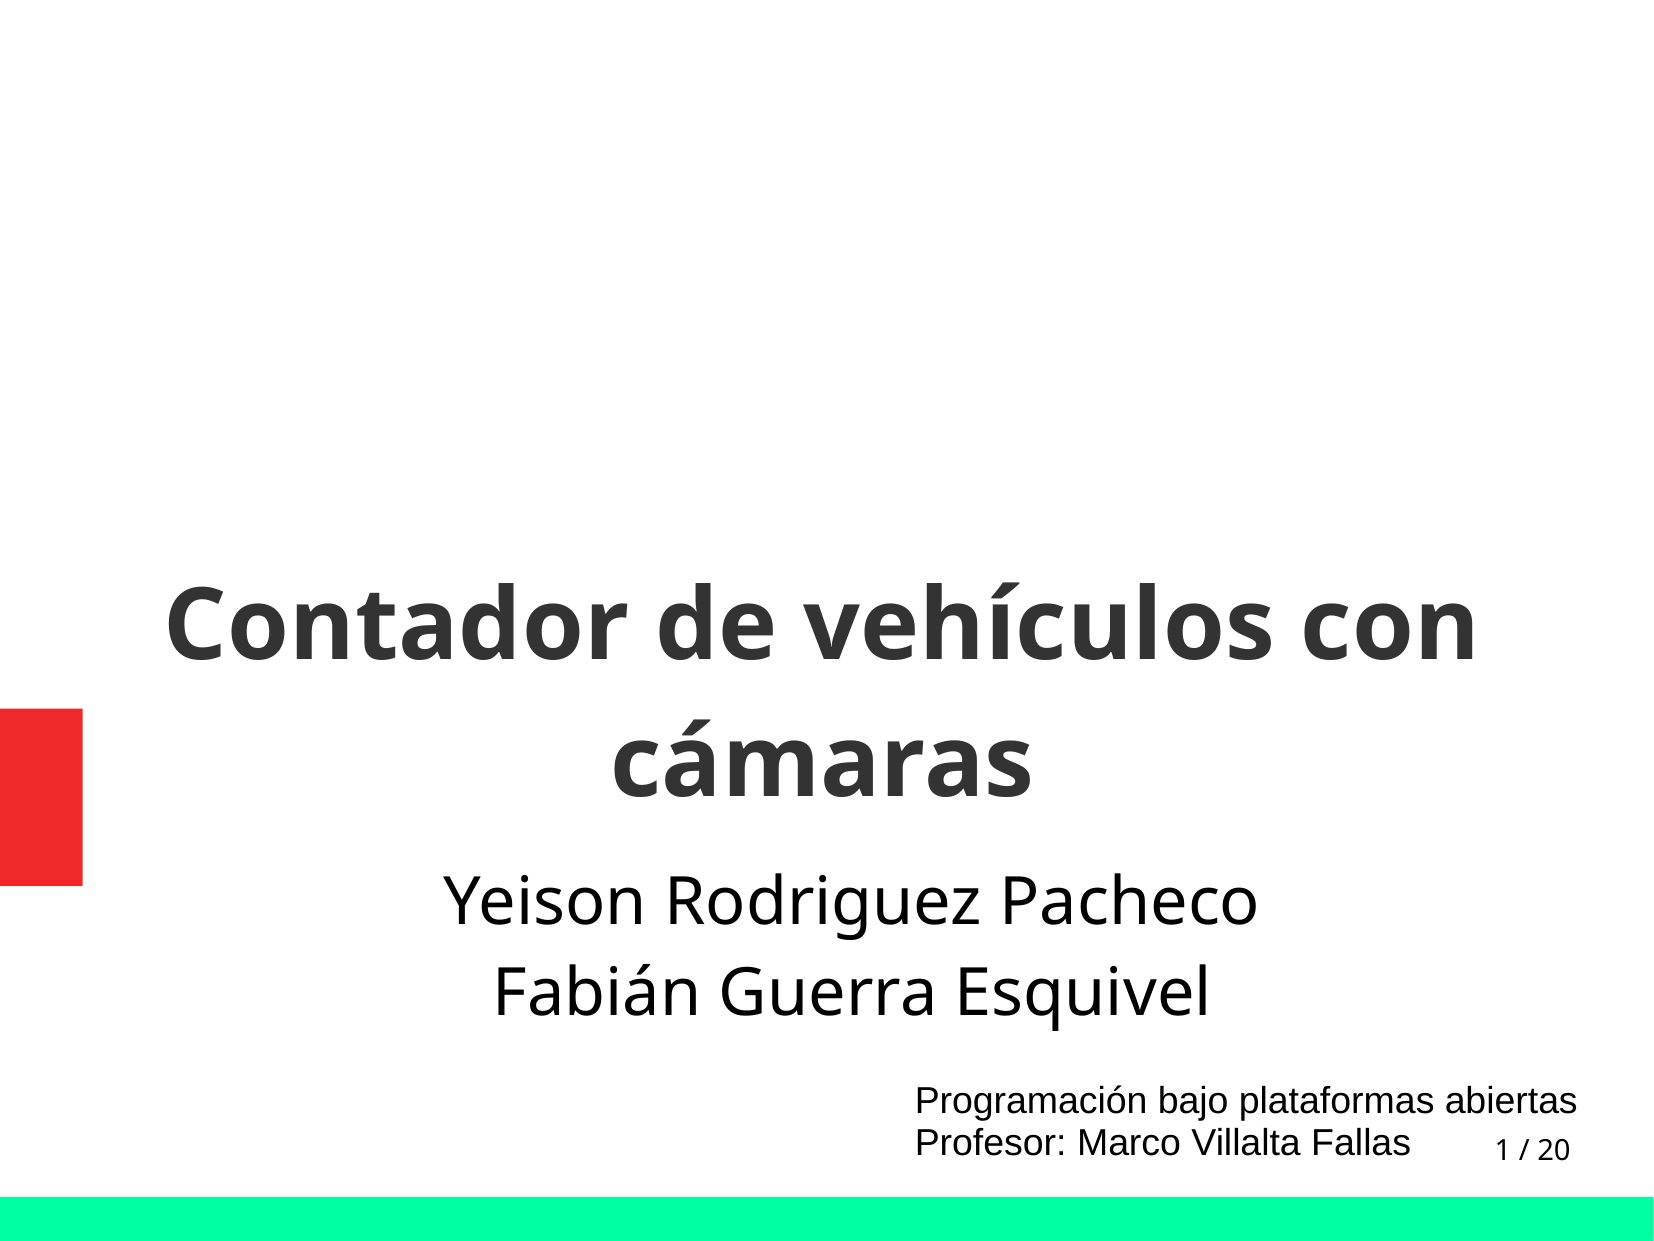

# Contador de vehículos con cámaras
Yeison Rodriguez Pacheco
Fabián Guerra Esquivel
Programación bajo plataformas abiertas
Profesor: Marco Villalta Fallas
1